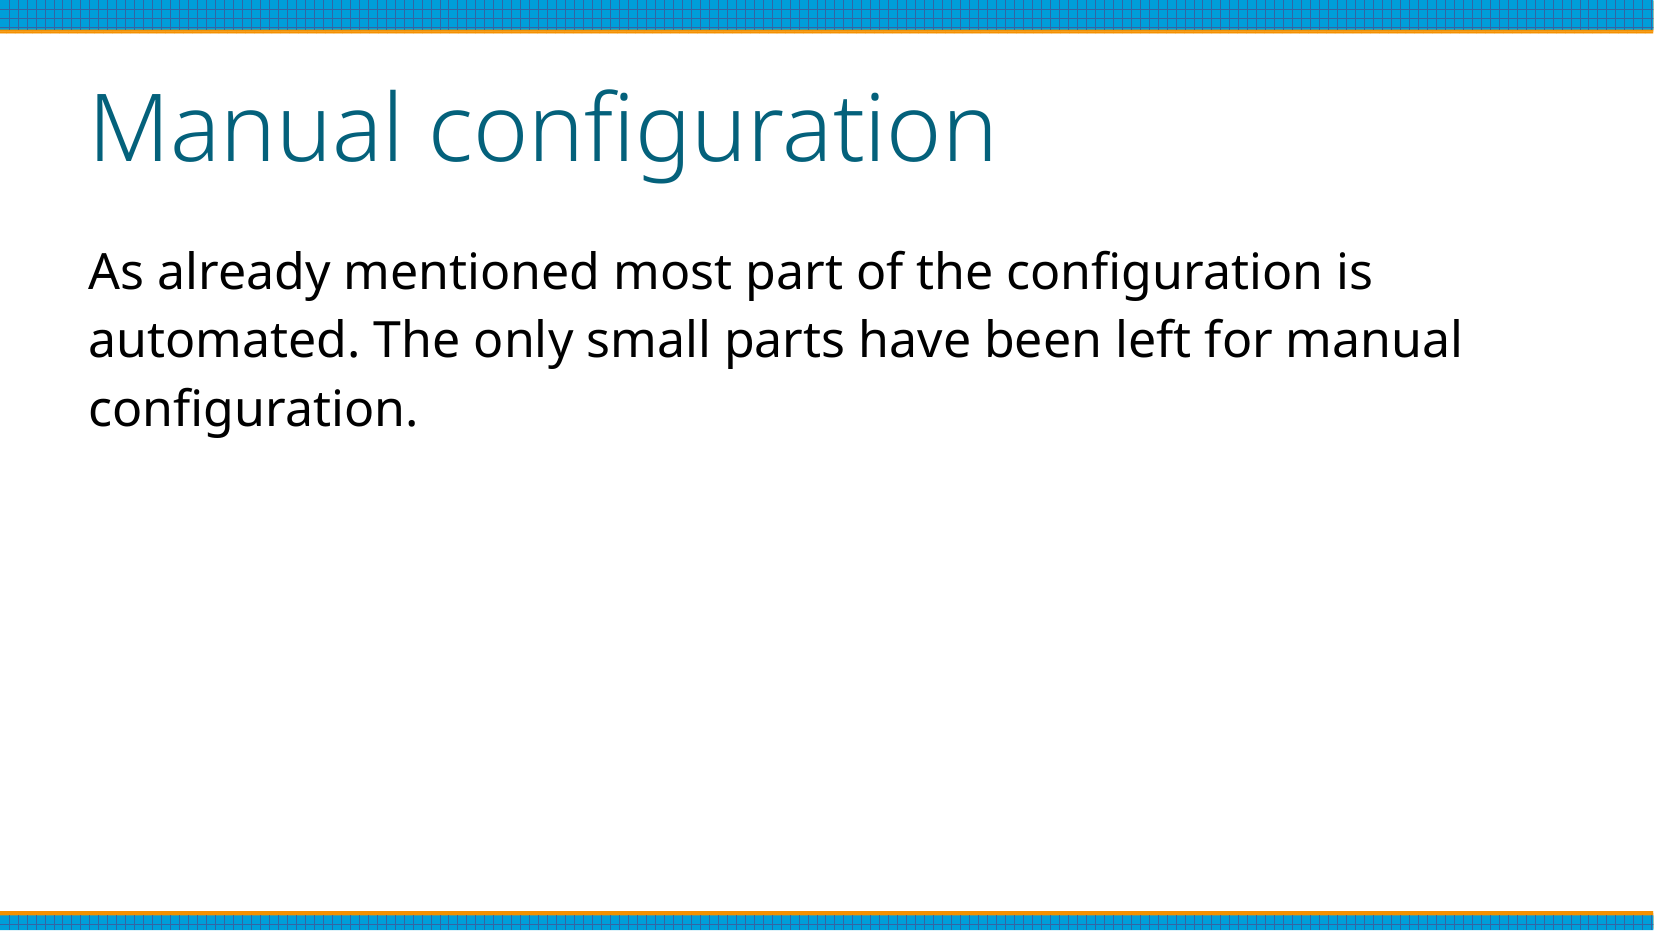

# Manual configuration
As already mentioned most part of the configuration is automated. The only small parts have been left for manual configuration.